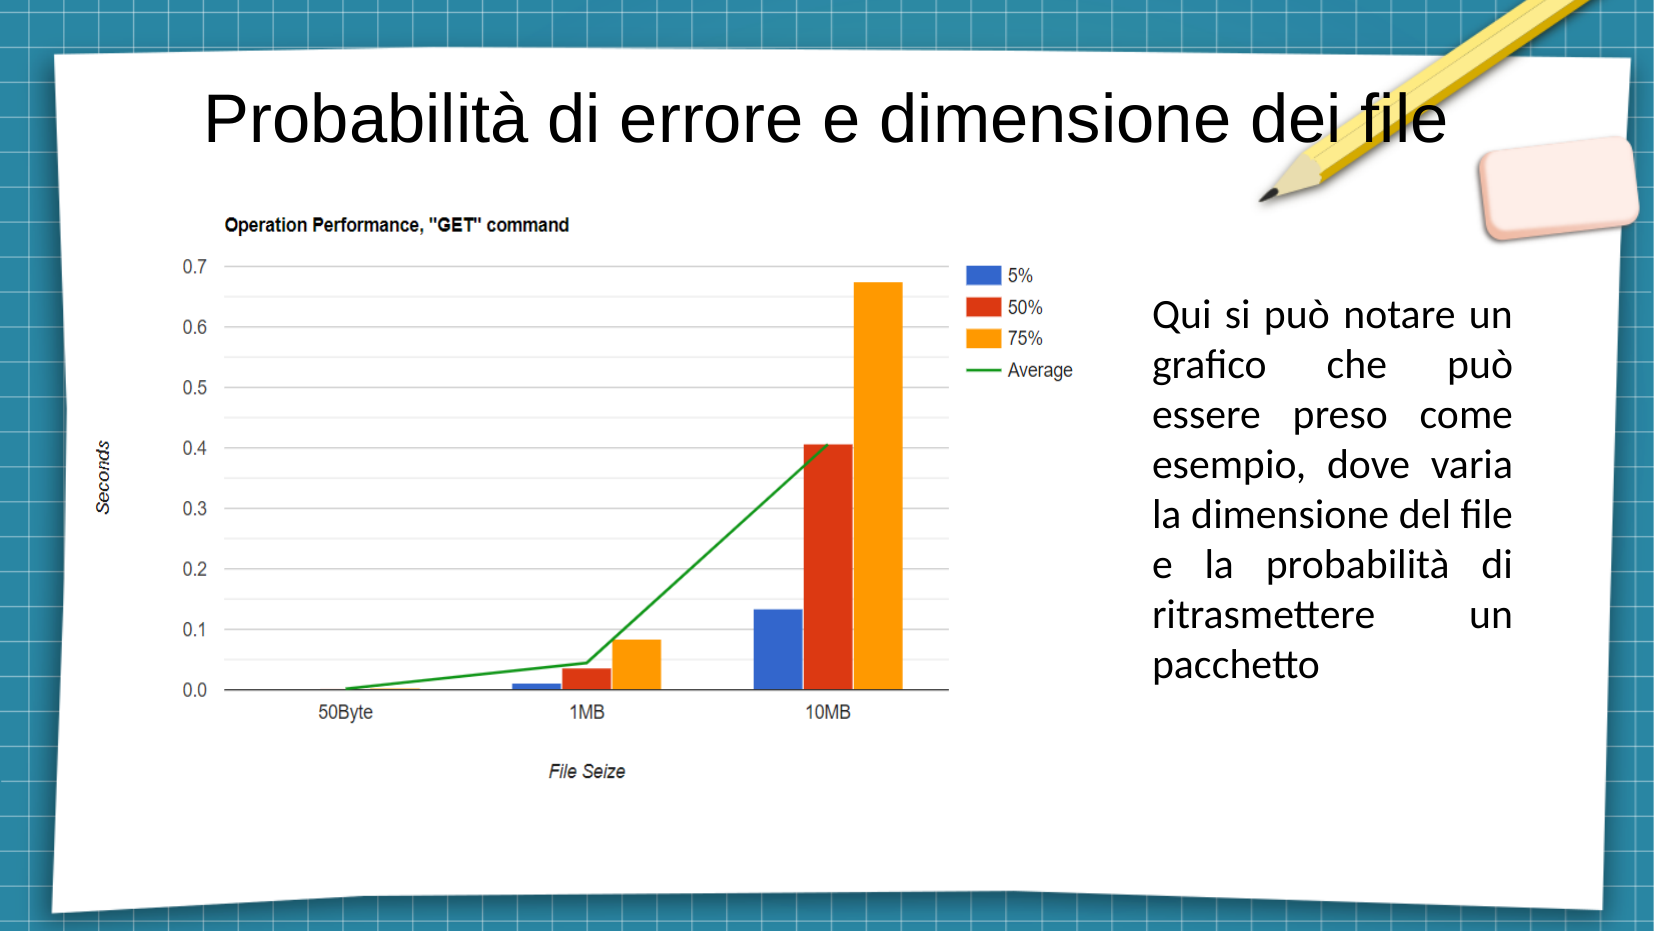

# Probabilità di errore e dimensione dei file
Qui si può notare un grafico che può essere preso come esempio, dove varia la dimensione del file e la probabilità di ritrasmettere un pacchetto